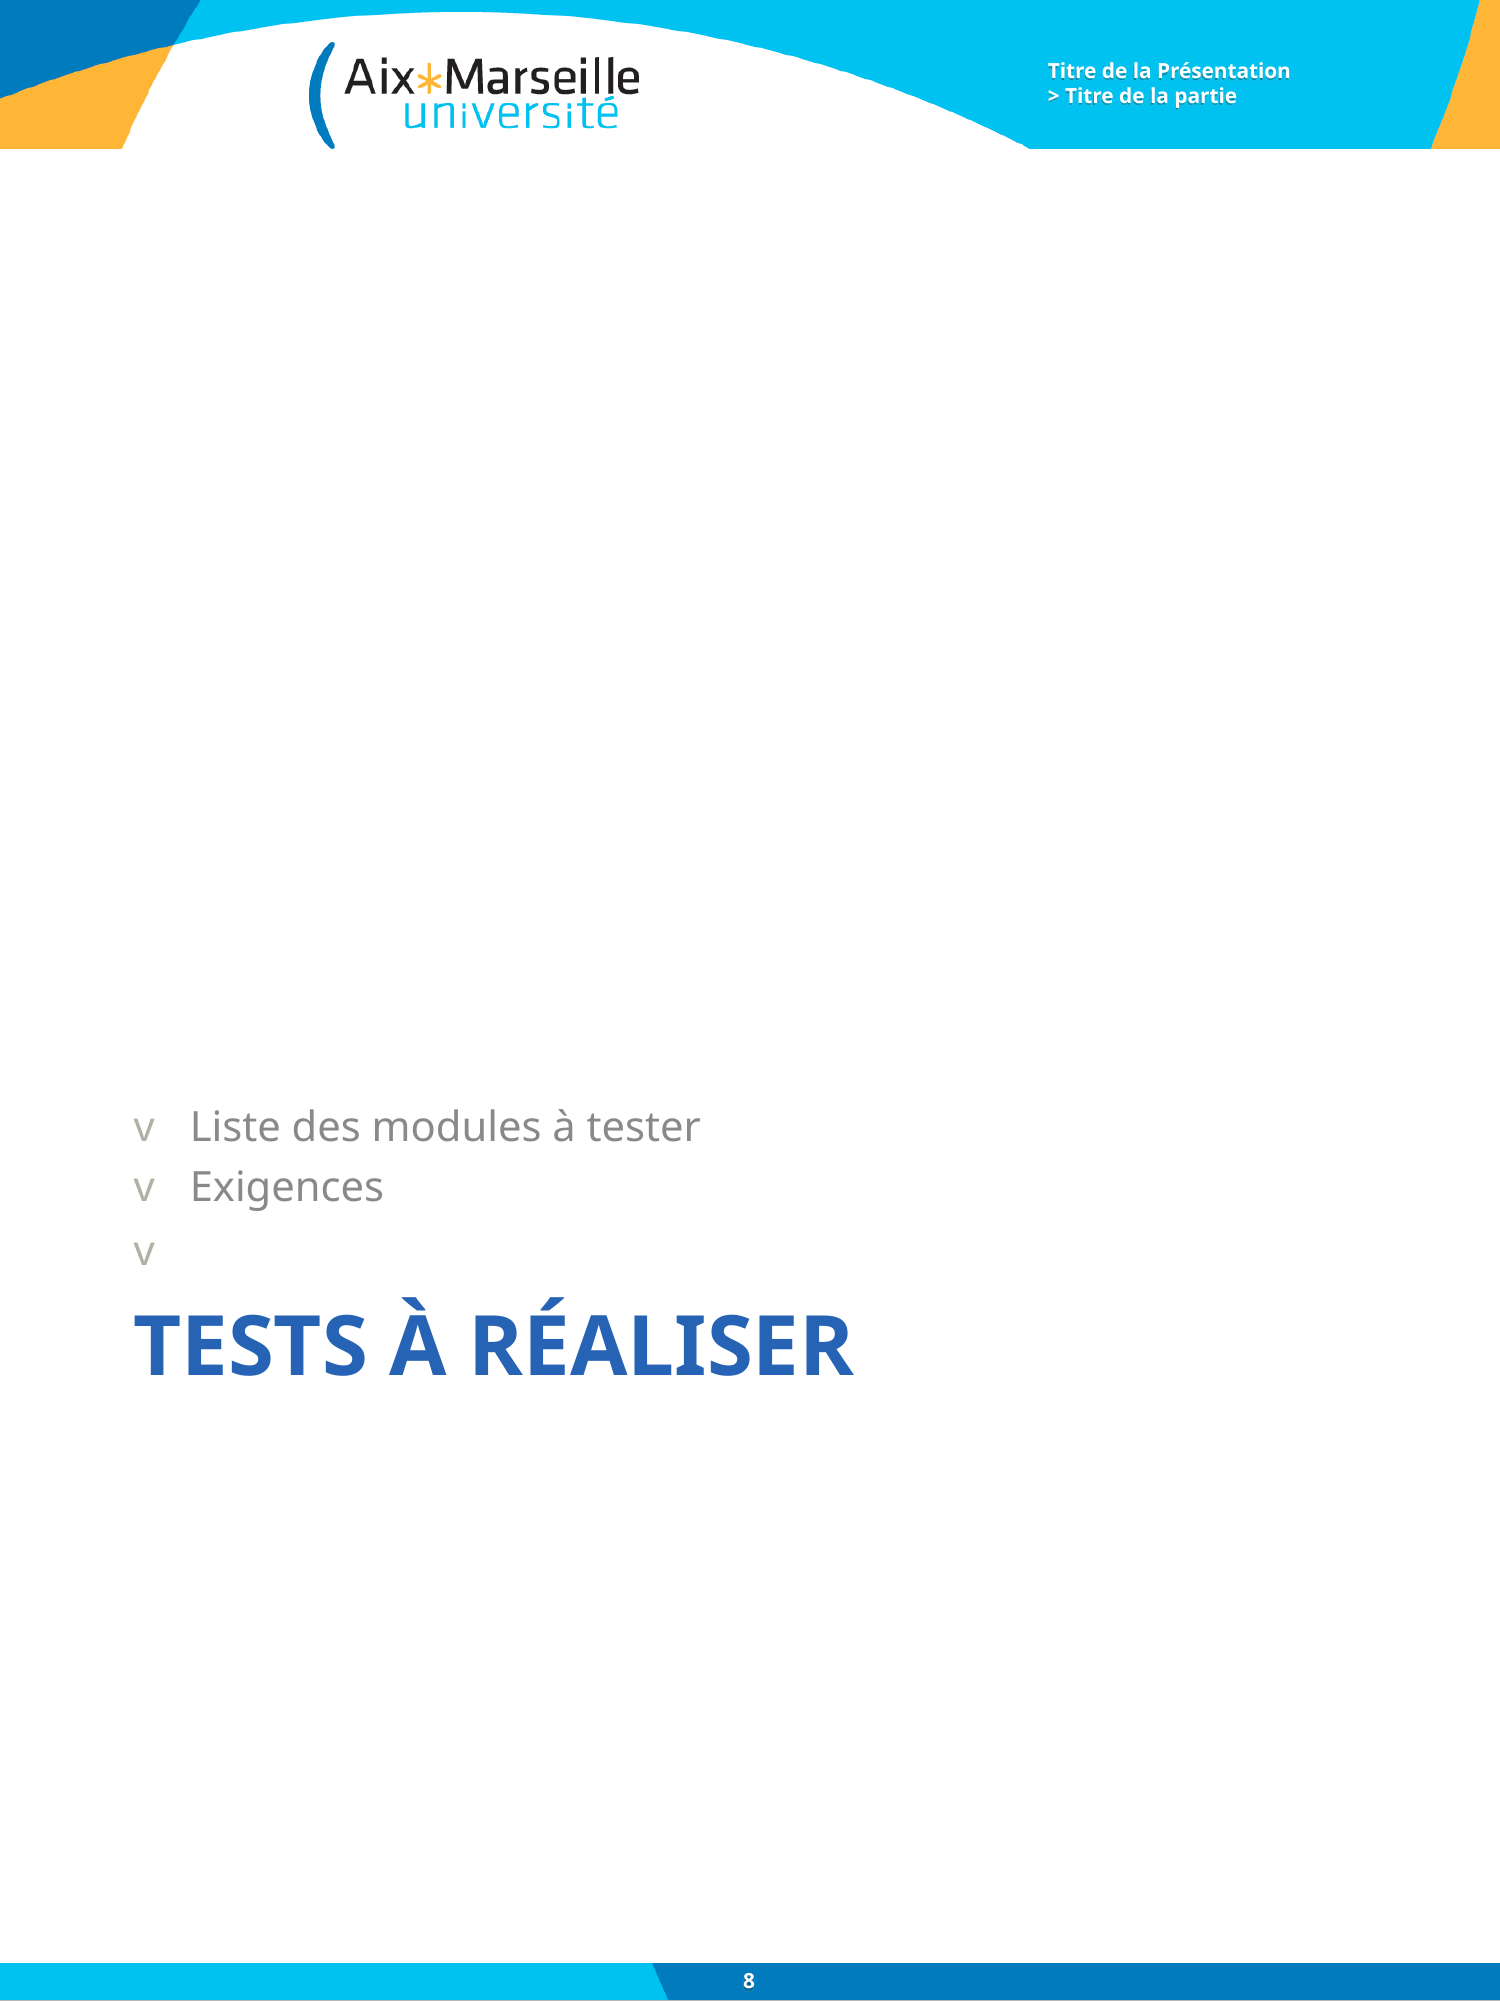

Titre de la Présentation
> Titre de la partie
Liste des modules à tester
Exigences
# Tests à réaliser